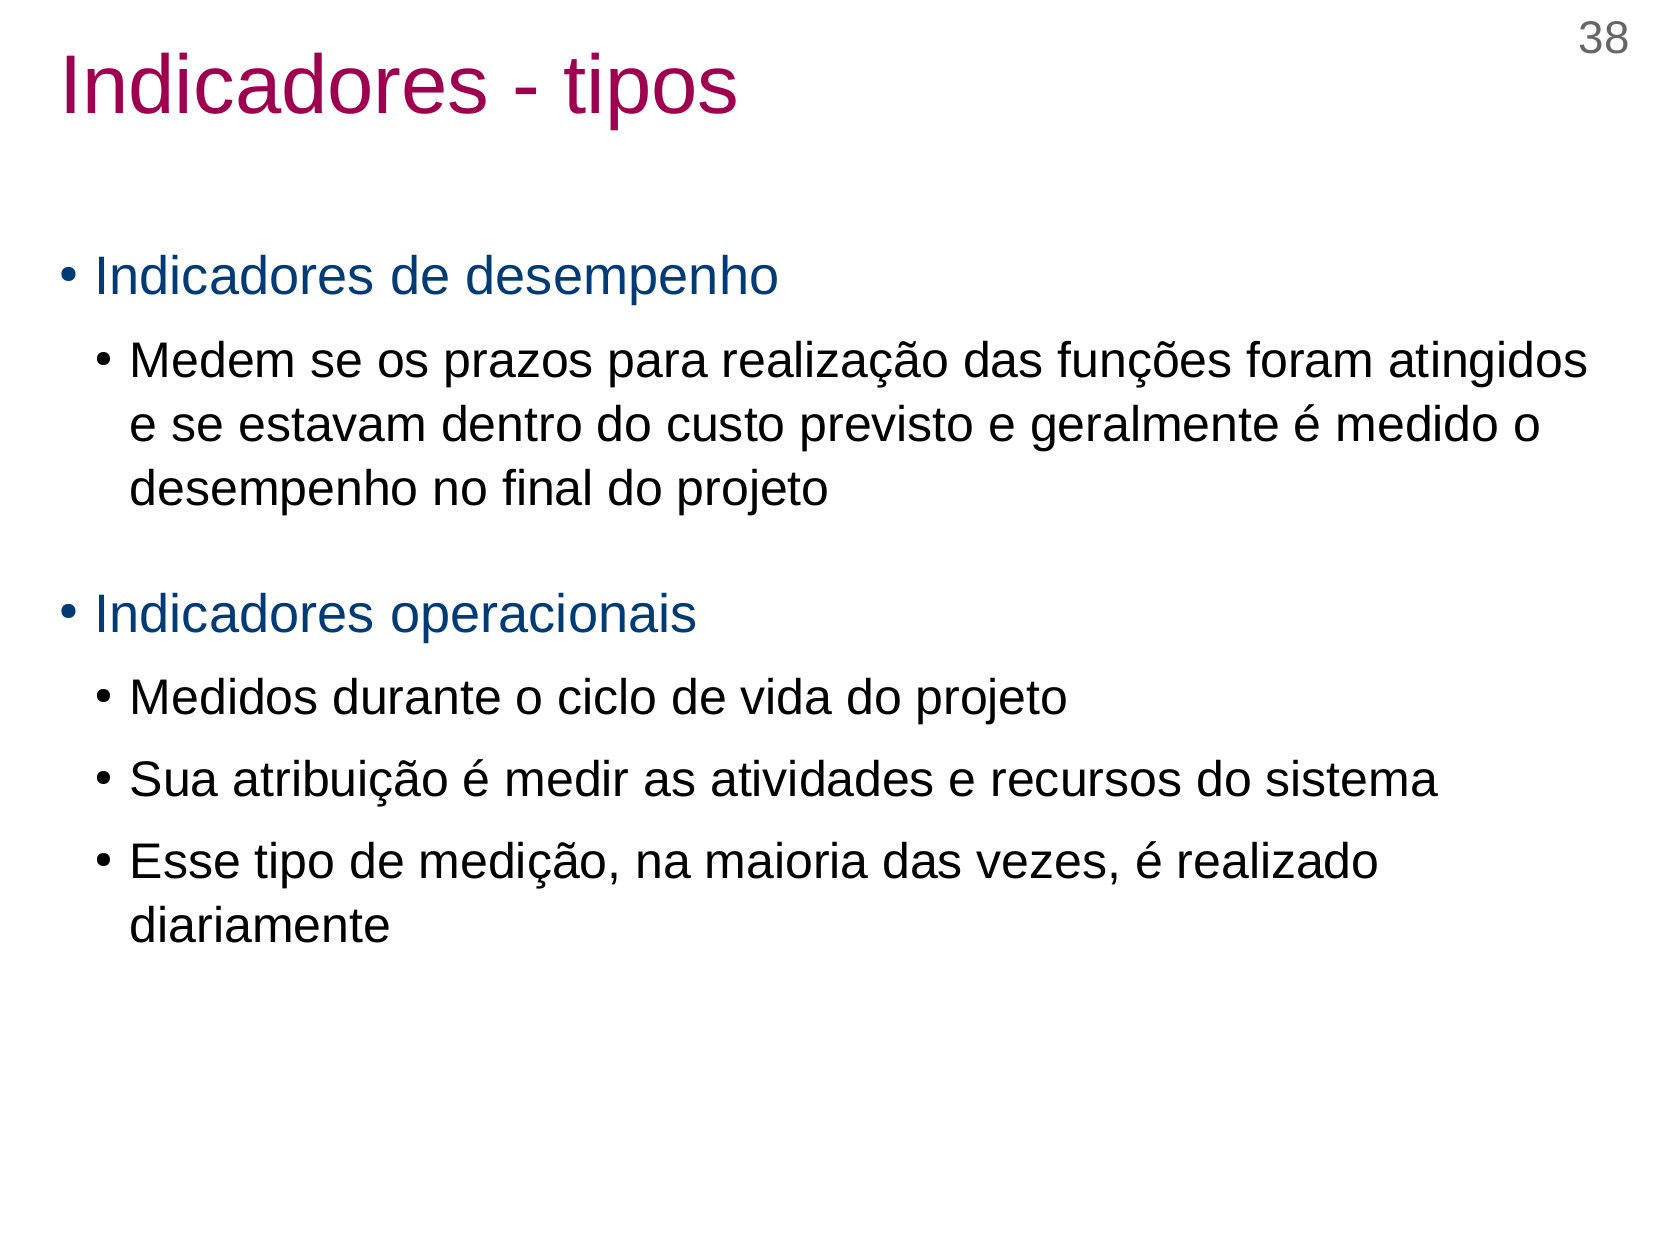

38
# Indicadores - tipos
Indicadores de desempenho
Medem se os prazos para realização das funções foram atingidos e se estavam dentro do custo previsto e geralmente é medido o desempenho no final do projeto
Indicadores operacionais
Medidos durante o ciclo de vida do projeto
Sua atribuição é medir as atividades e recursos do sistema
Esse tipo de medição, na maioria das vezes, é realizado diariamente